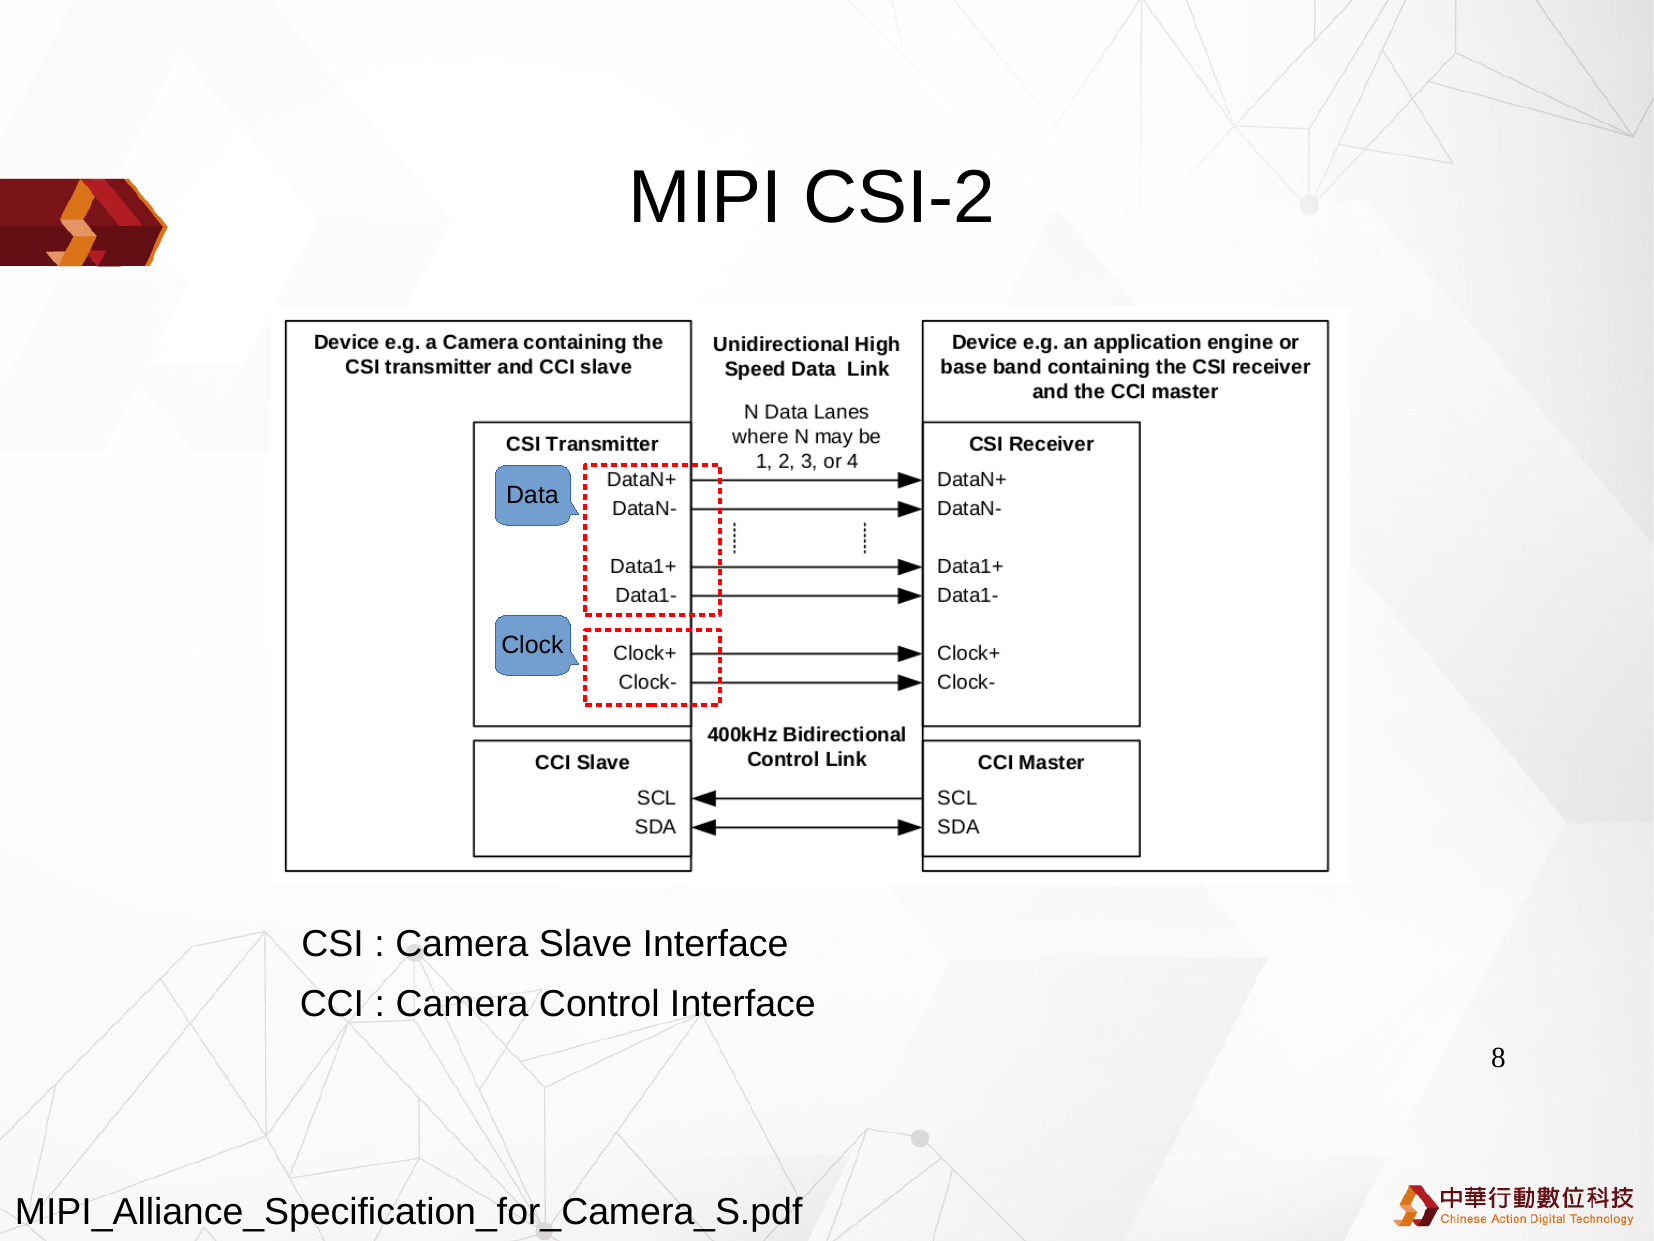

# MIPI CSI-2
Data
Clock
CSI : Camera Slave Interface
CCI : Camera Control Interface
8
MIPI_Alliance_Specification_for_Camera_S.pdf